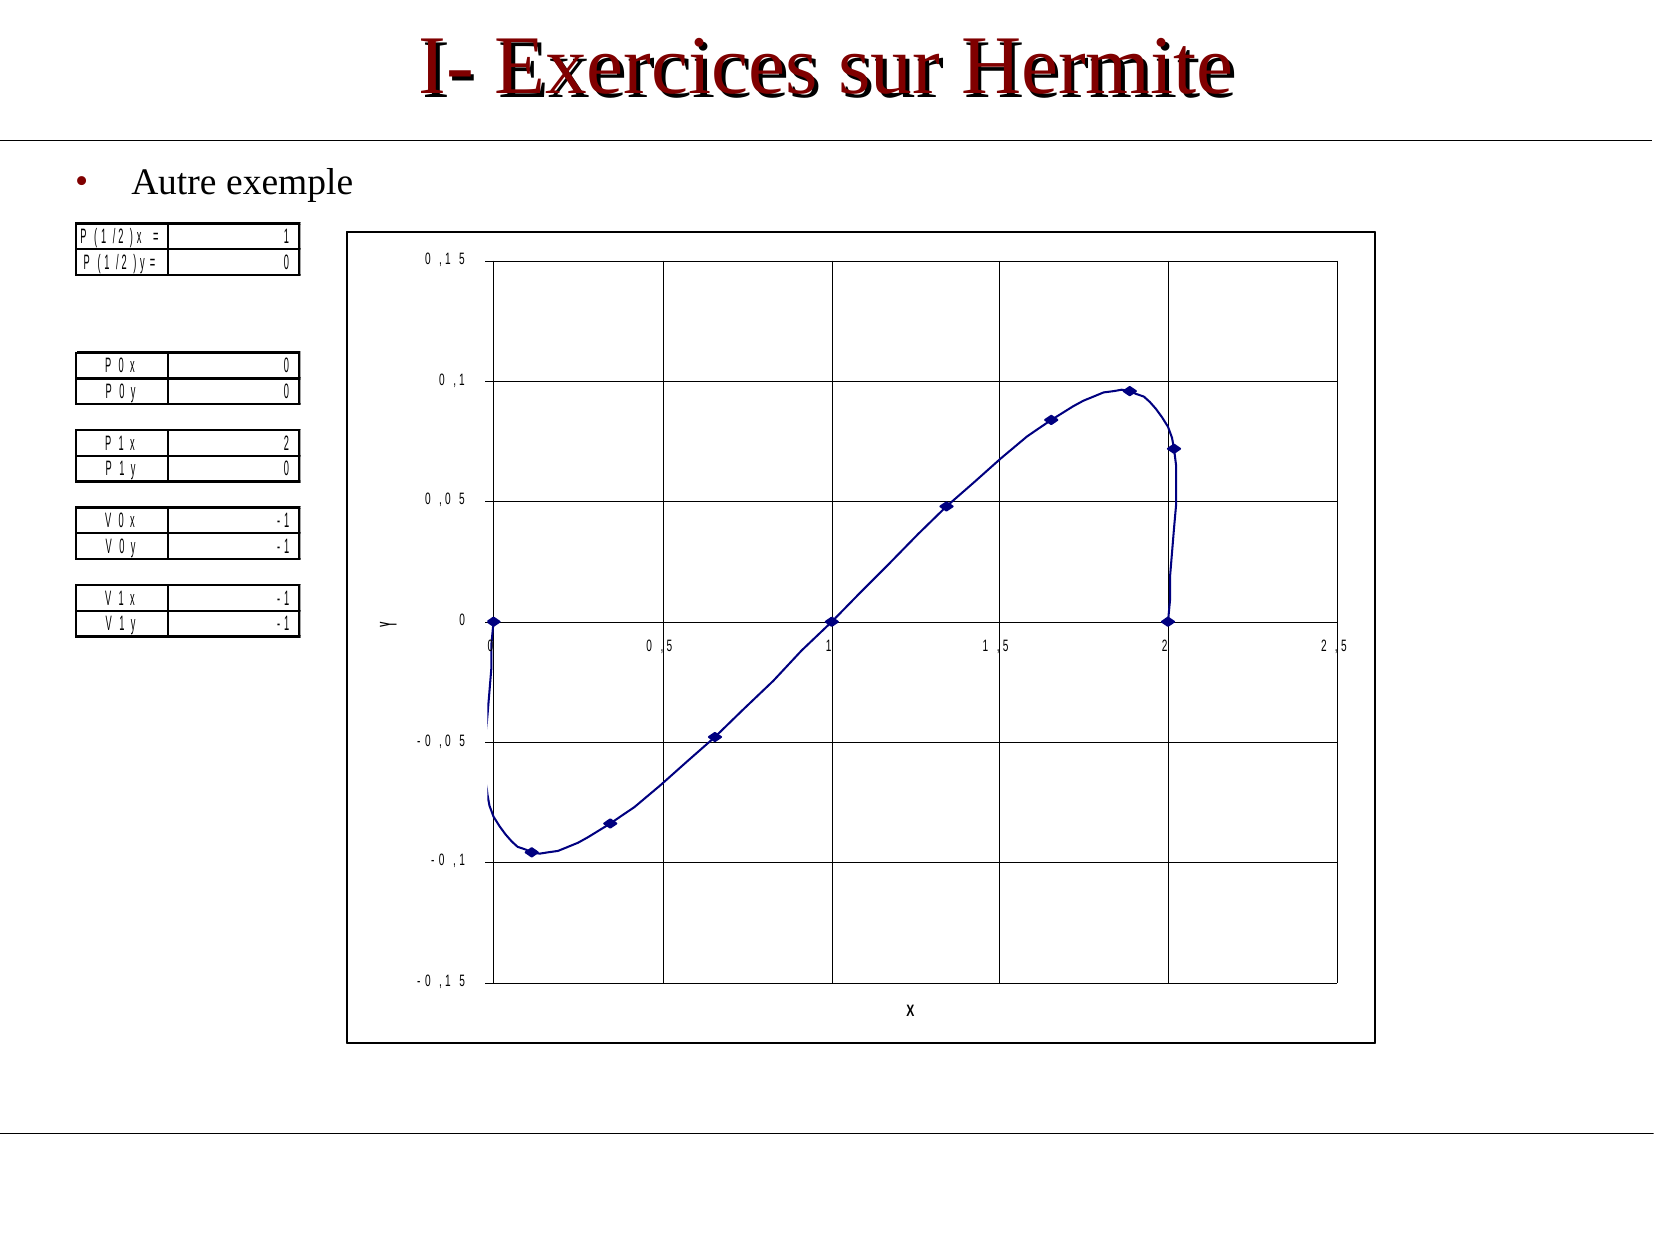

# I- Exercices sur Hermite
Autre exemple